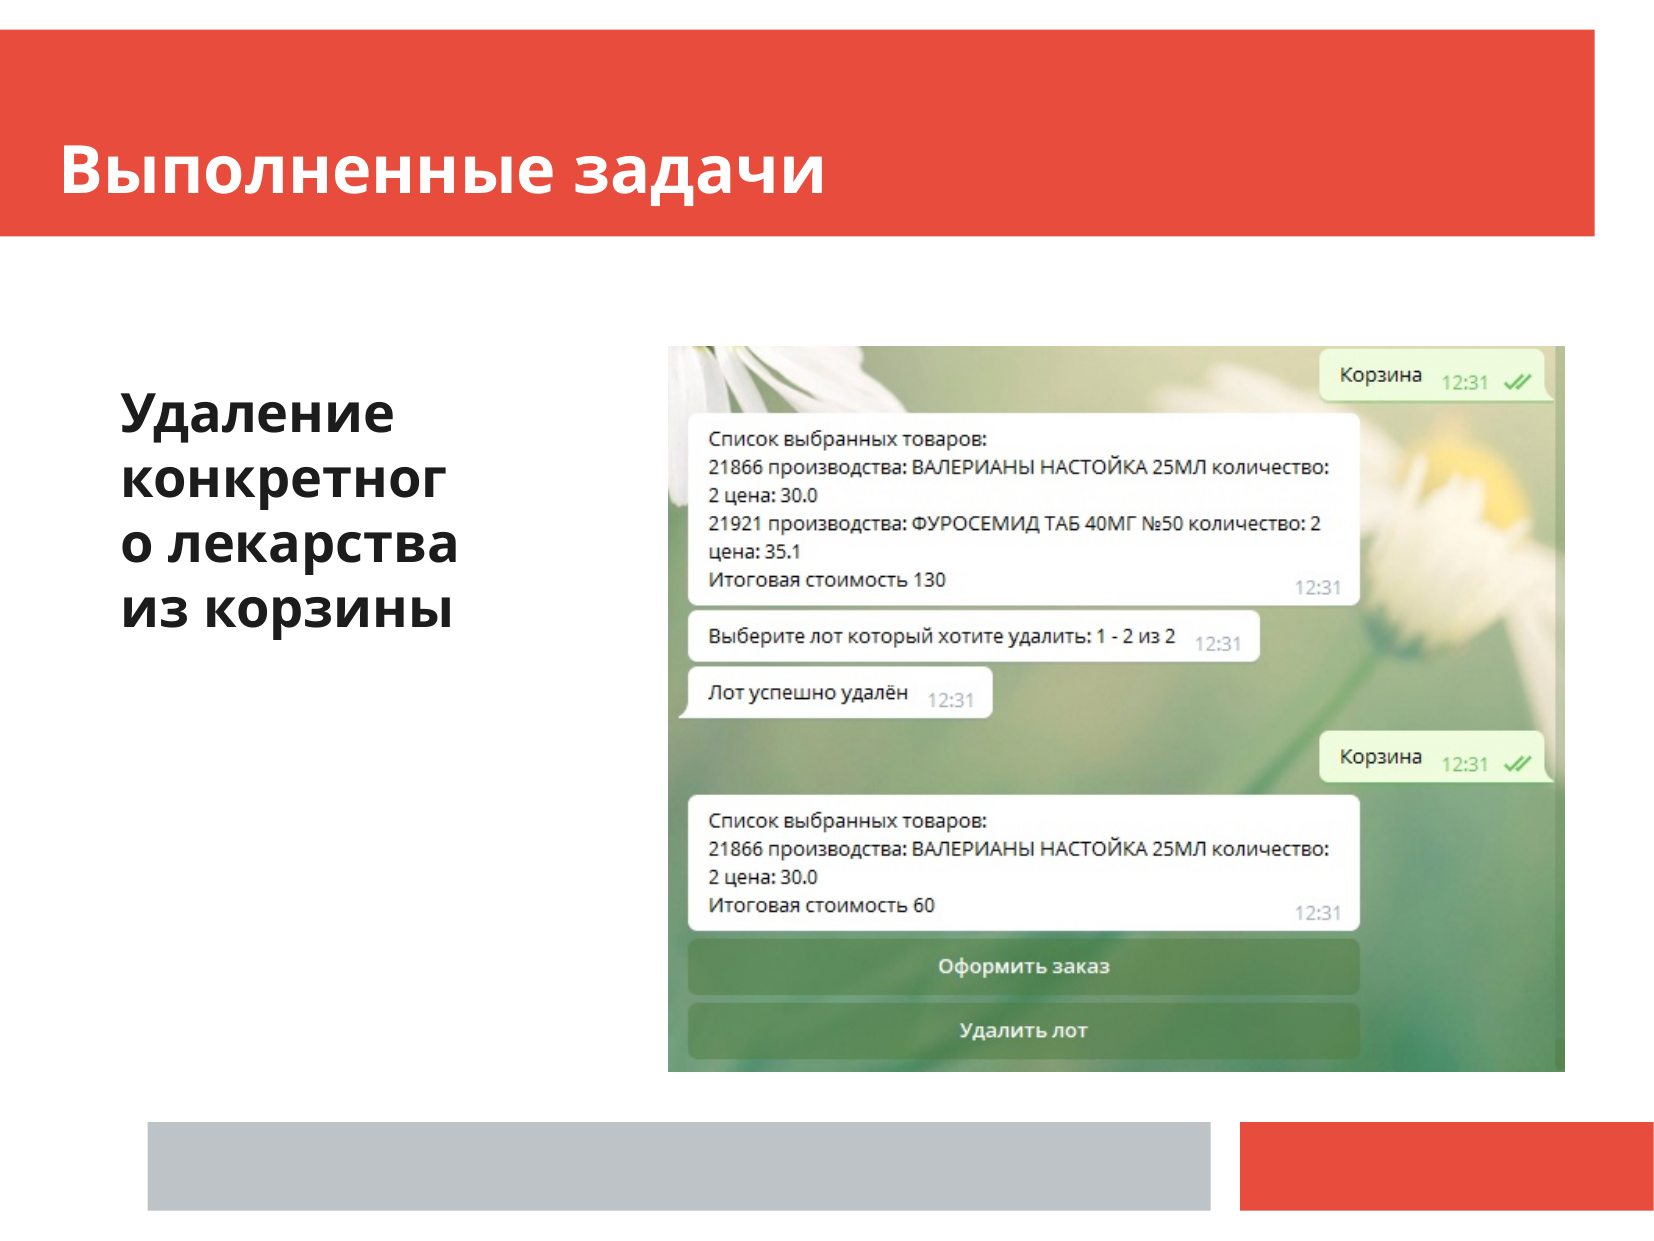

# Выполненные задачи
Удаление конкретного лекарства из корзины